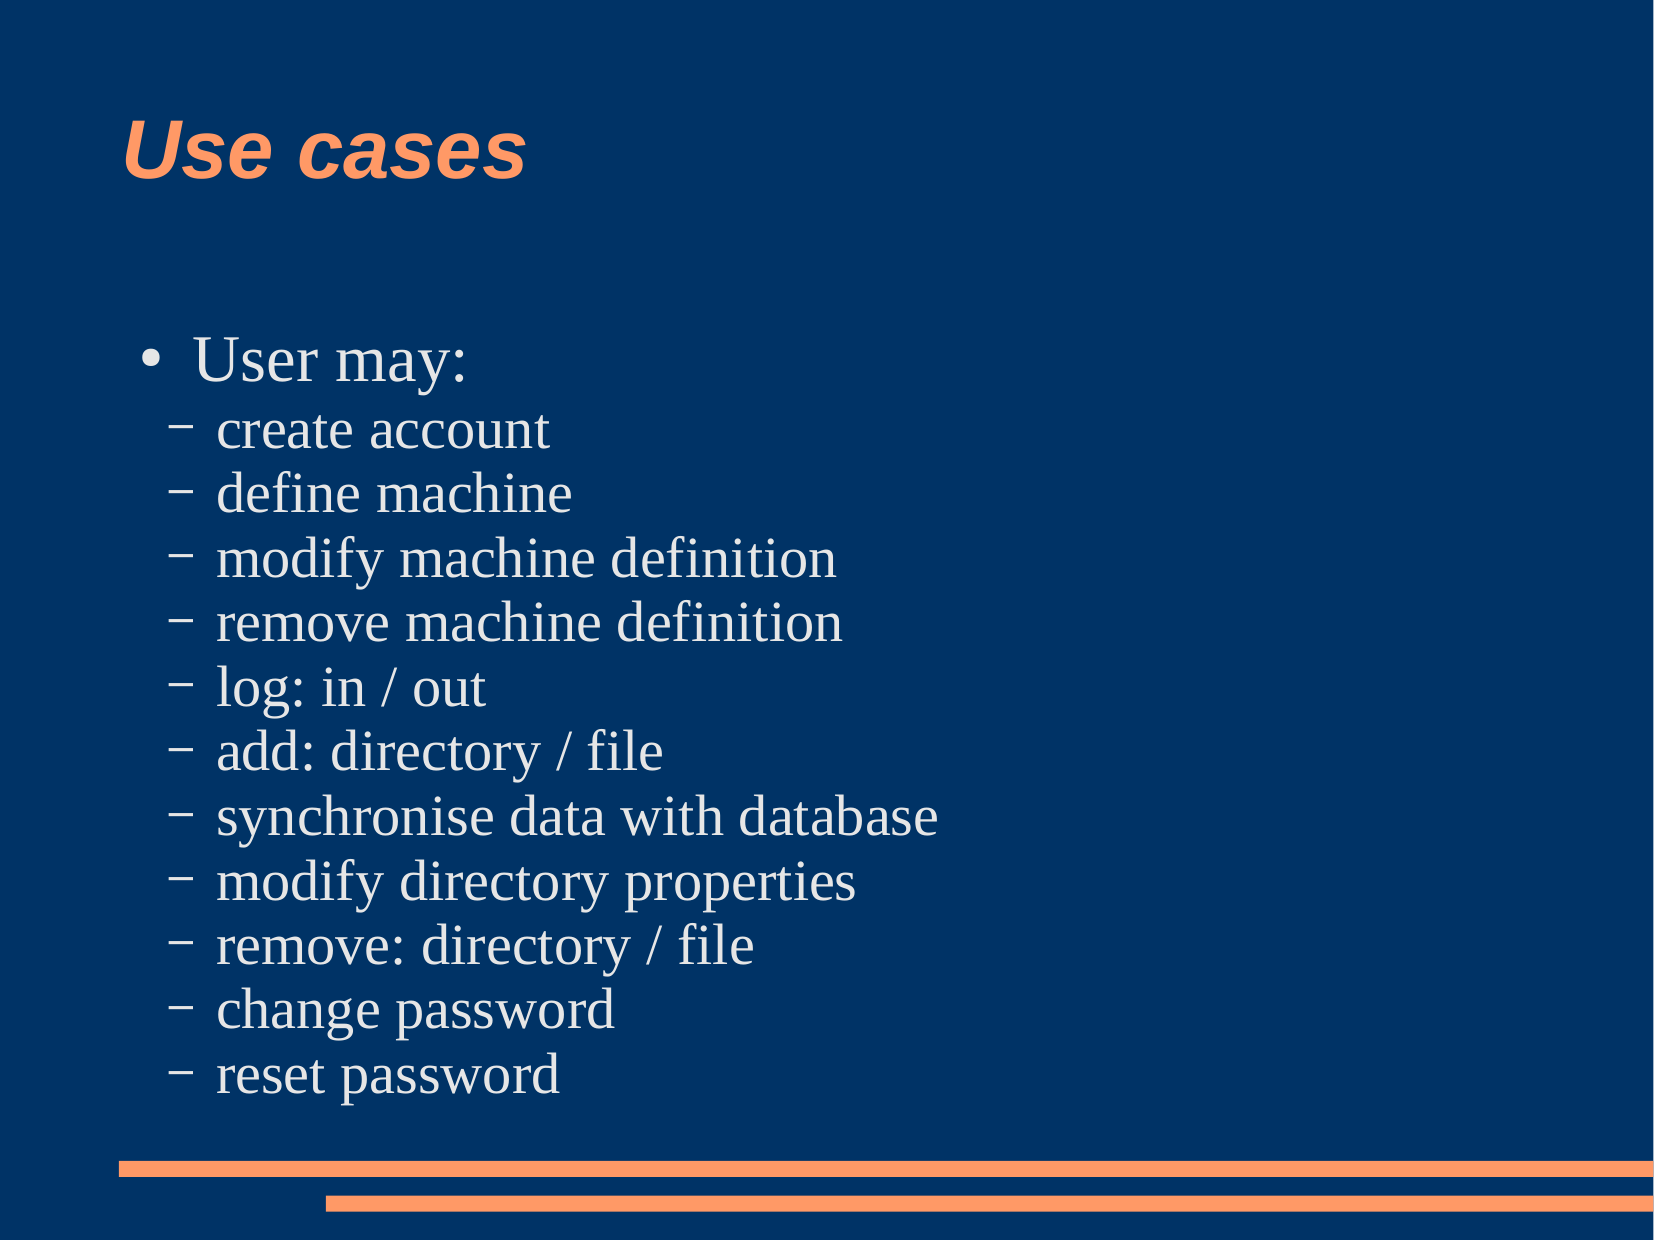

# Use cases
User may:
create account
define machine
modify machine definition
remove machine definition
log: in / out
add: directory / file
synchronise data with database
modify directory properties
remove: directory / file
change password
reset password